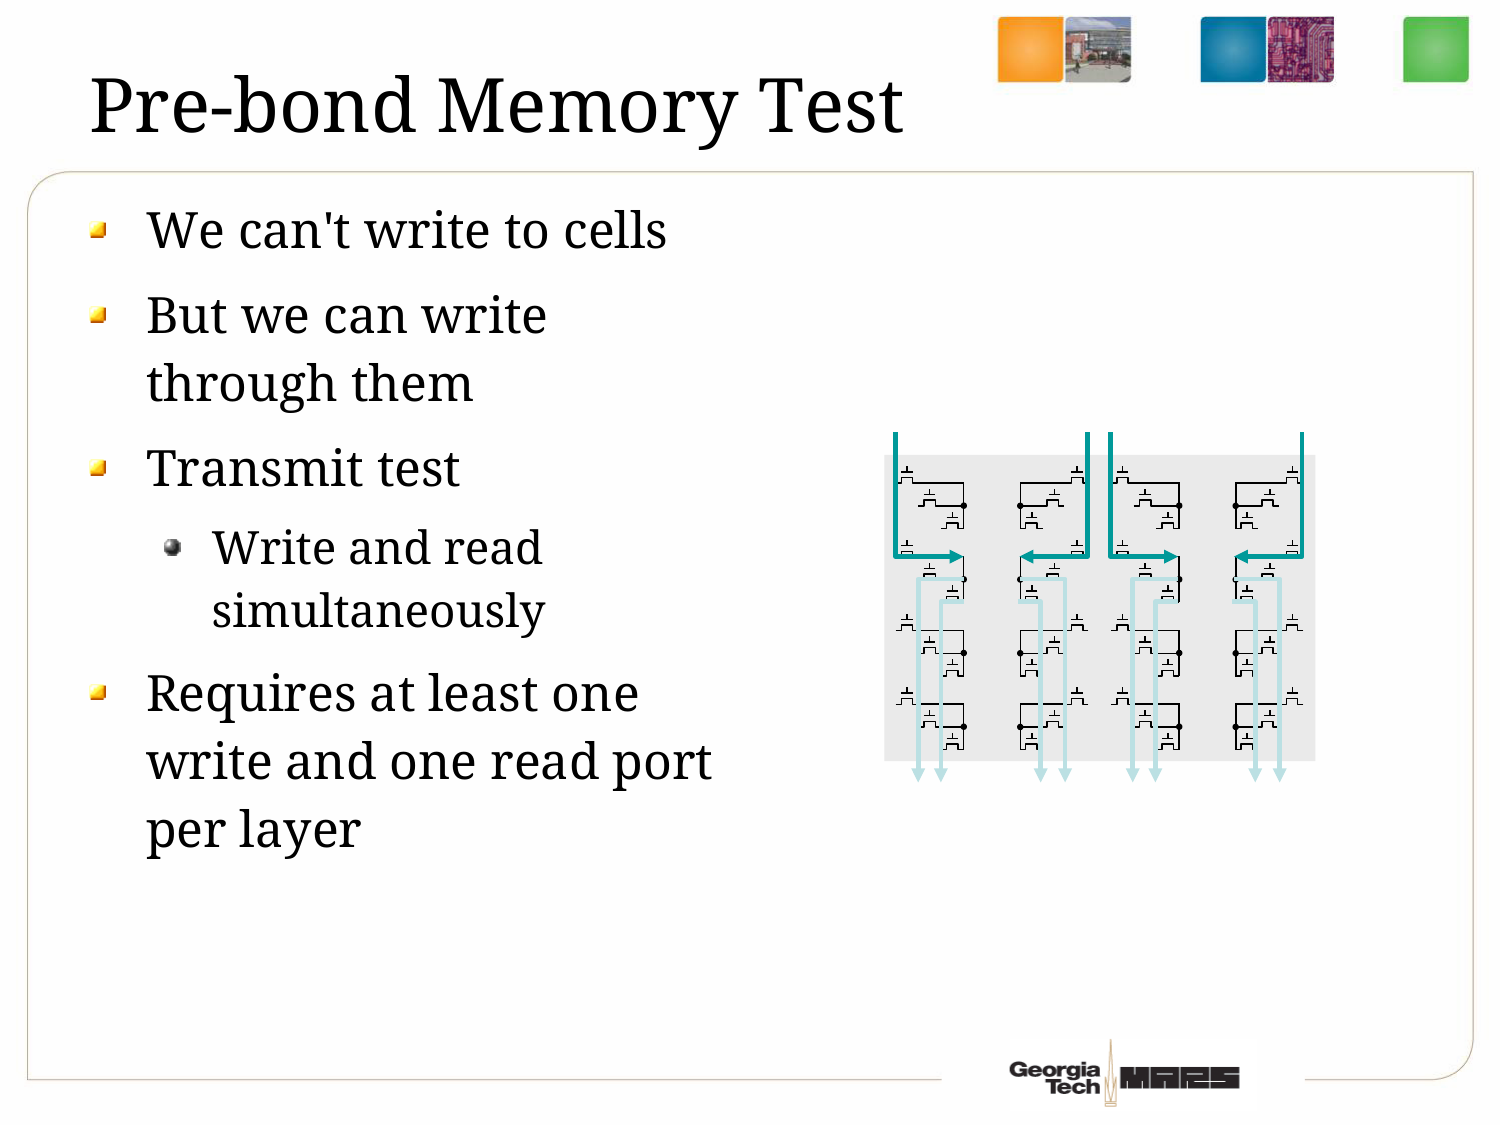

# Pre-bond Memory Test
We can't write to cells
But we can write through them
Transmit test
Write and read simultaneously
Requires at least one write and one read port per layer